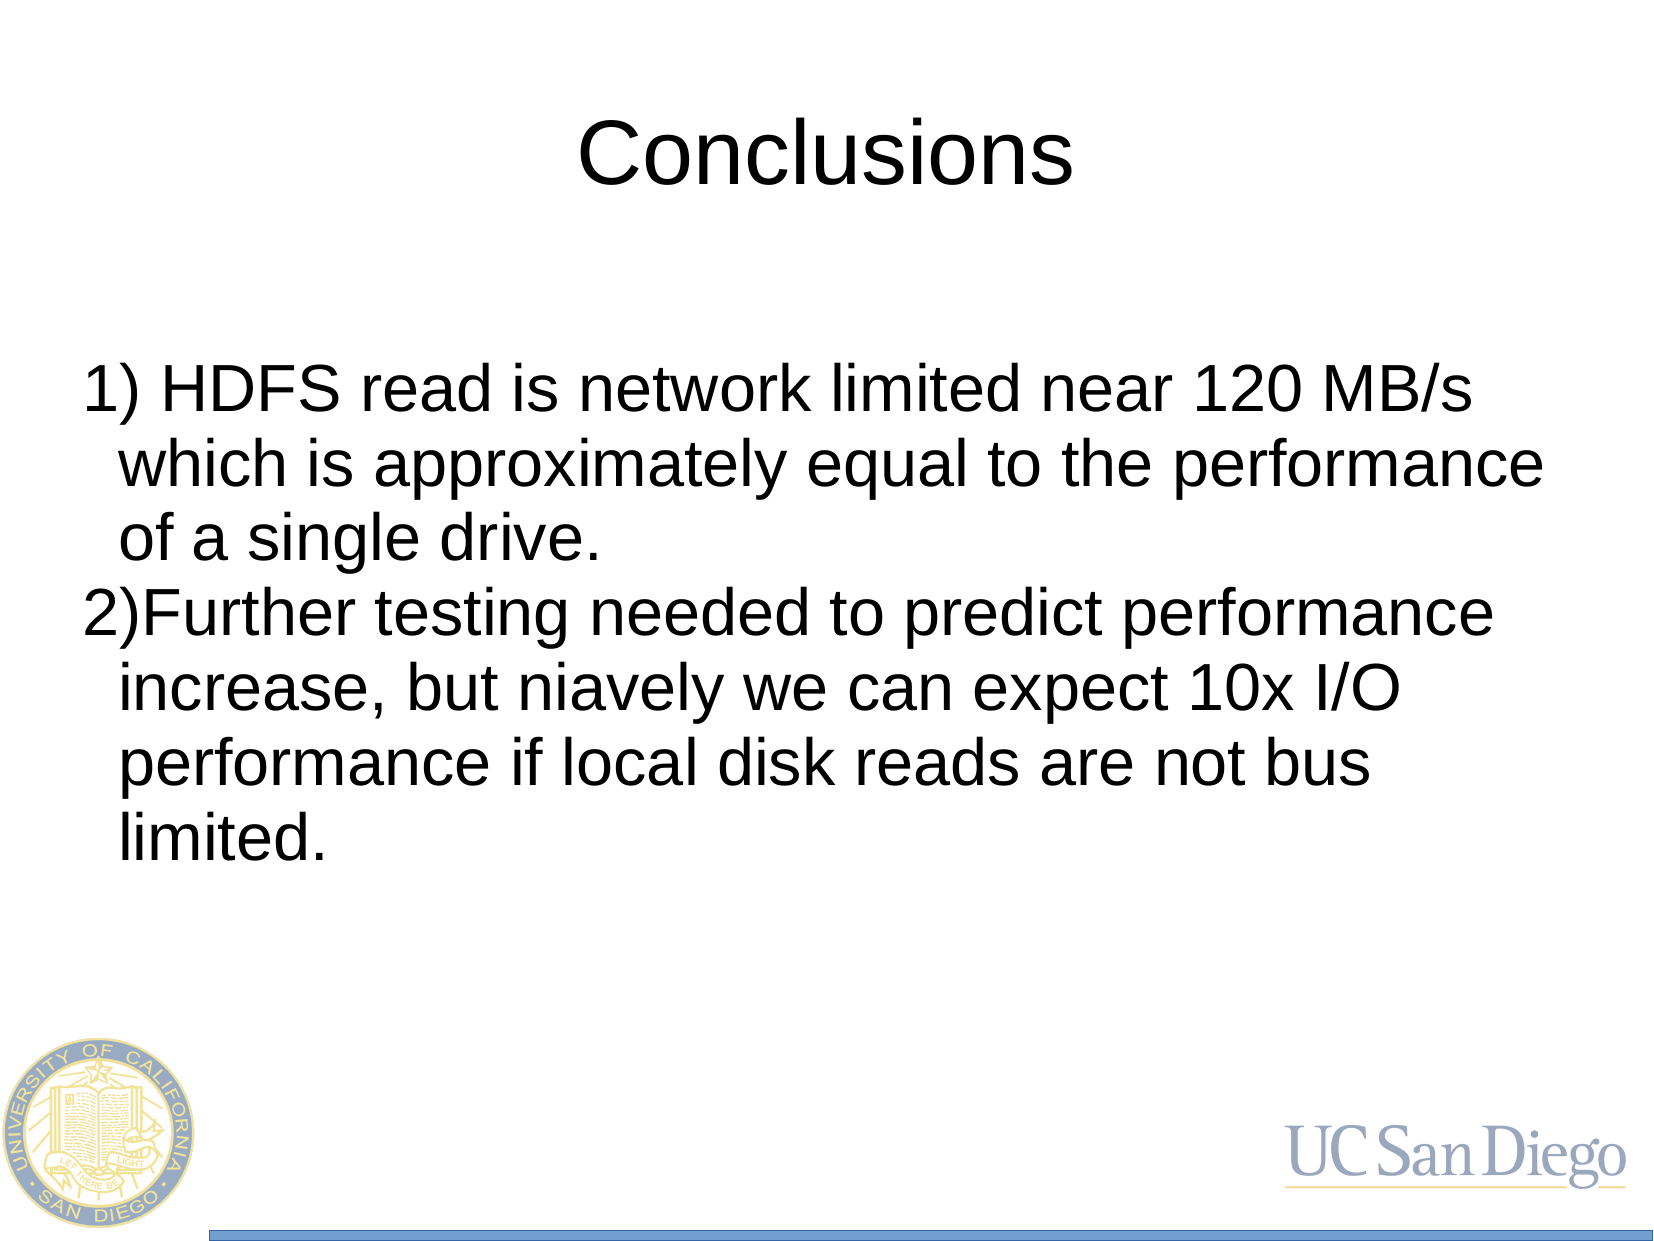

# Conclusions
 HDFS read is network limited near 120 MB/s which is approximately equal to the performance of a single drive.
Further testing needed to predict performance increase, but niavely we can expect 10x I/O performance if local disk reads are not bus limited.